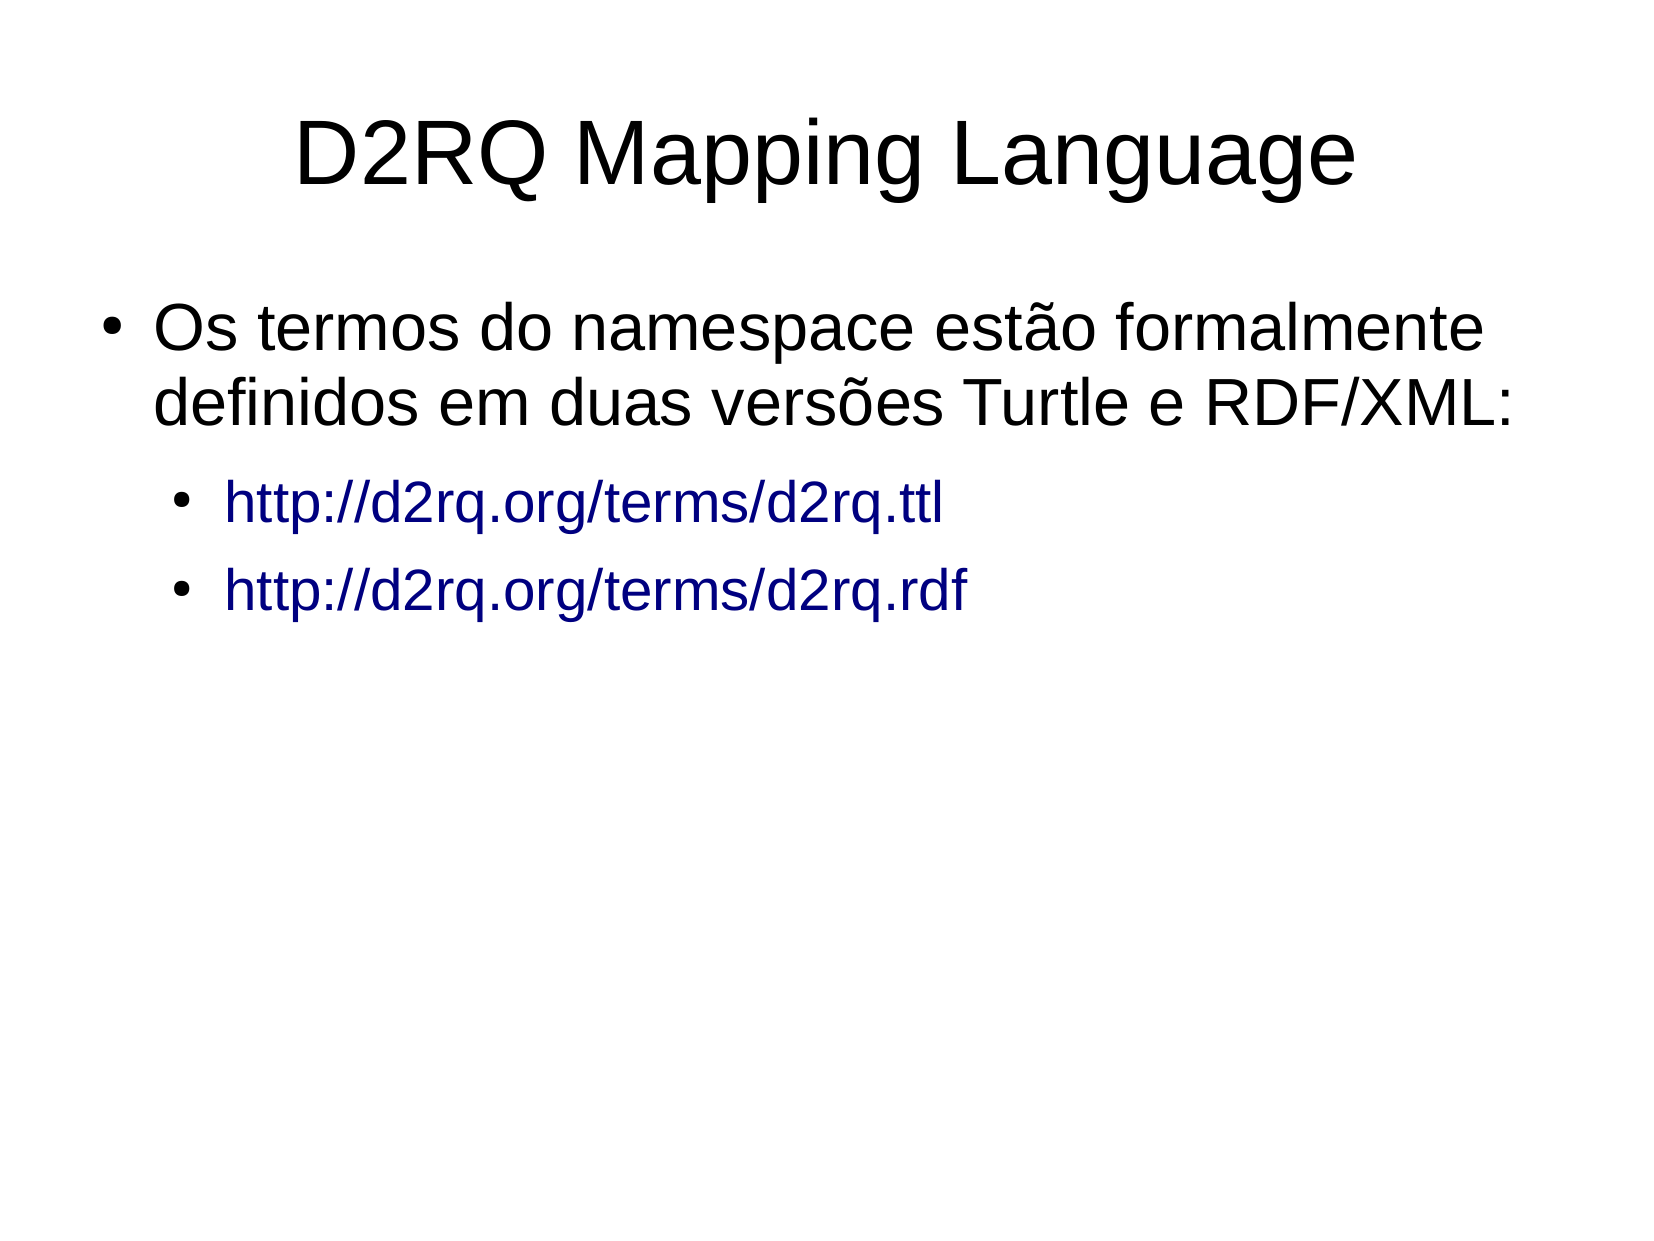

# D2RQ Mapping Language
Os termos do namespace estão formalmente definidos em duas versões Turtle e RDF/XML:
http://d2rq.org/terms/d2rq.ttl
http://d2rq.org/terms/d2rq.rdf